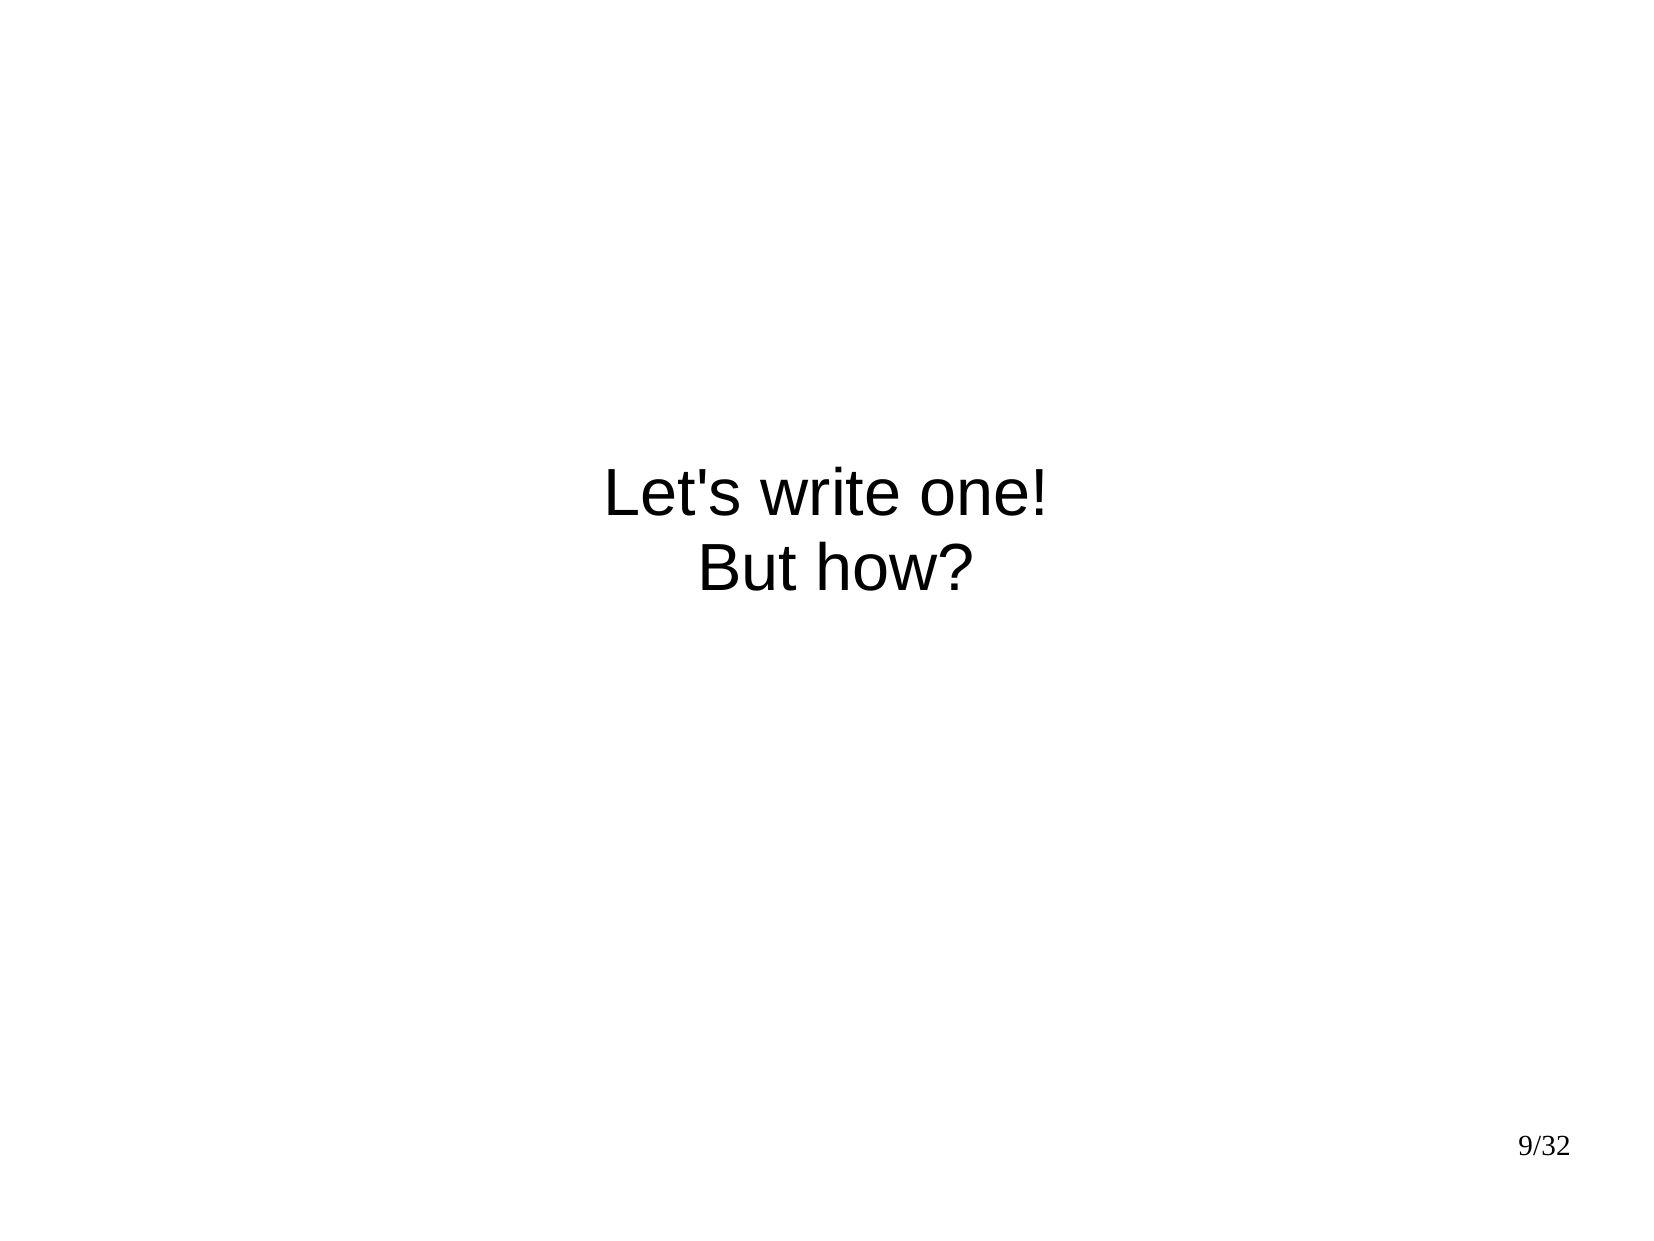

# Let's write one!
 But how?
9